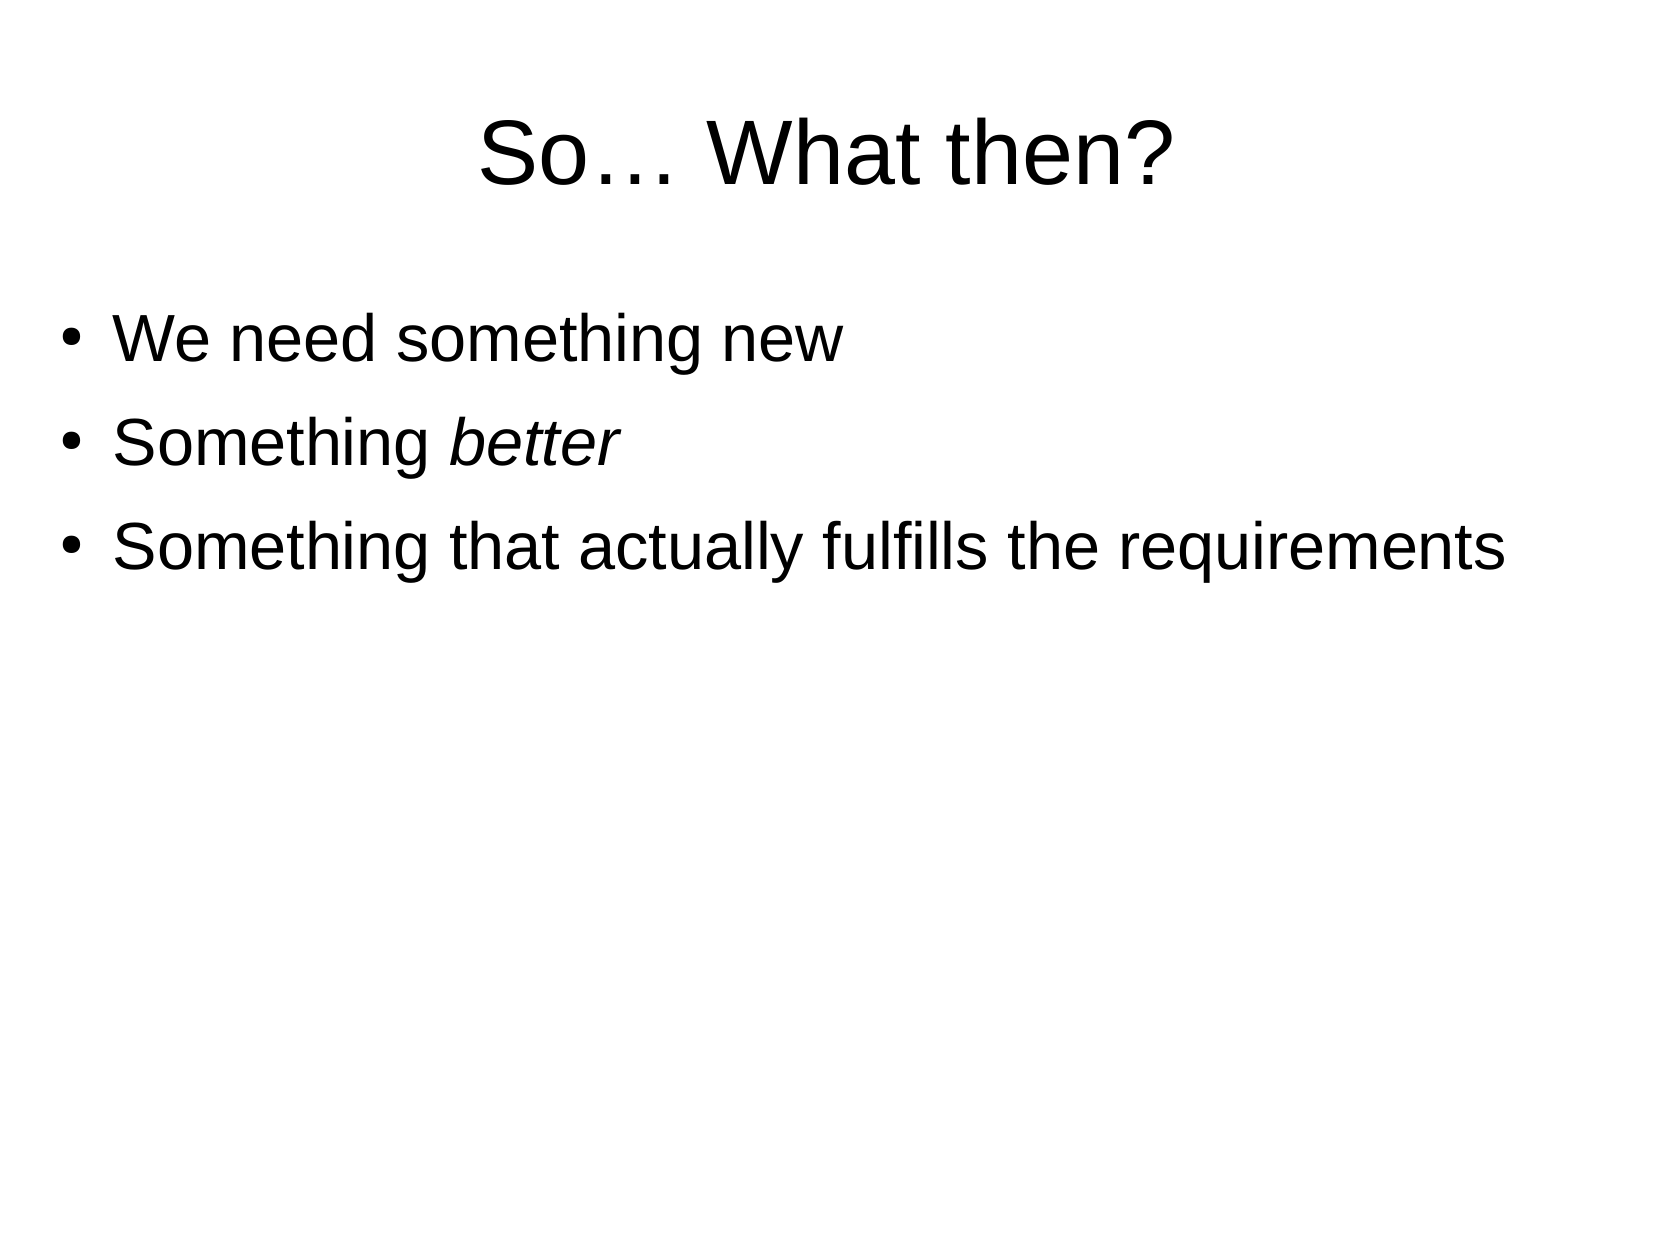

# So… What then?
We need something new
Something better
Something that actually fulfills the requirements